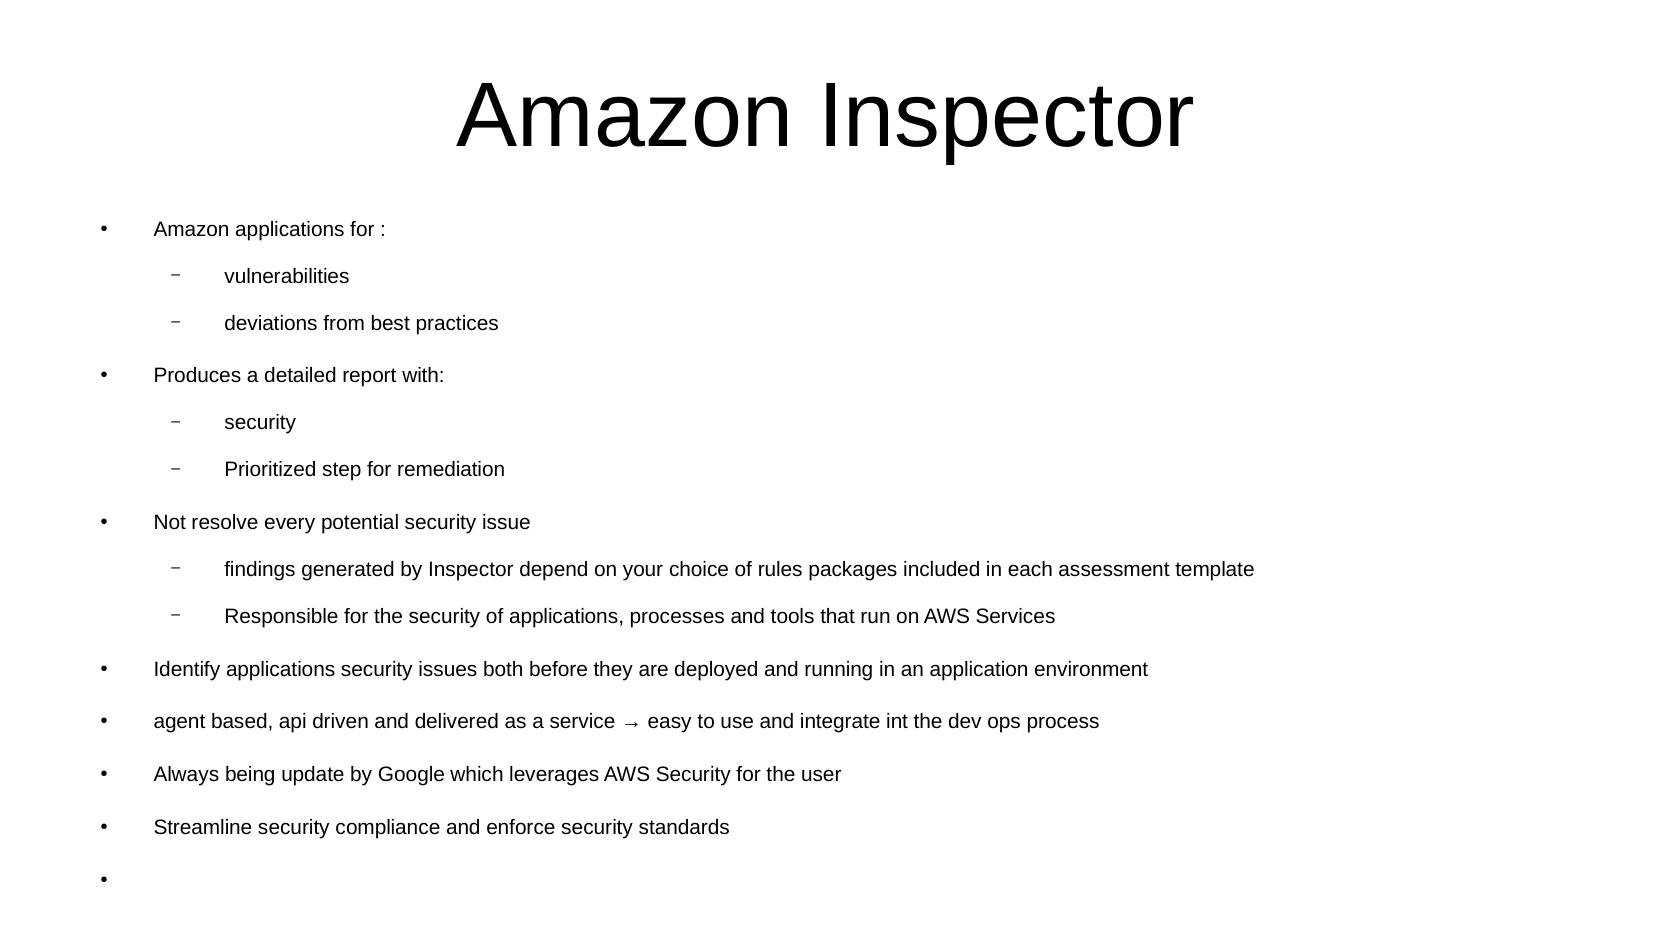

# Amazon Inspector
Amazon applications for :
vulnerabilities
deviations from best practices
Produces a detailed report with:
security
Prioritized step for remediation
Not resolve every potential security issue
findings generated by Inspector depend on your choice of rules packages included in each assessment template
Responsible for the security of applications, processes and tools that run on AWS Services
Identify applications security issues both before they are deployed and running in an application environment
agent based, api driven and delivered as a service → easy to use and integrate int the dev ops process
Always being update by Google which leverages AWS Security for the user
Streamline security compliance and enforce security standards